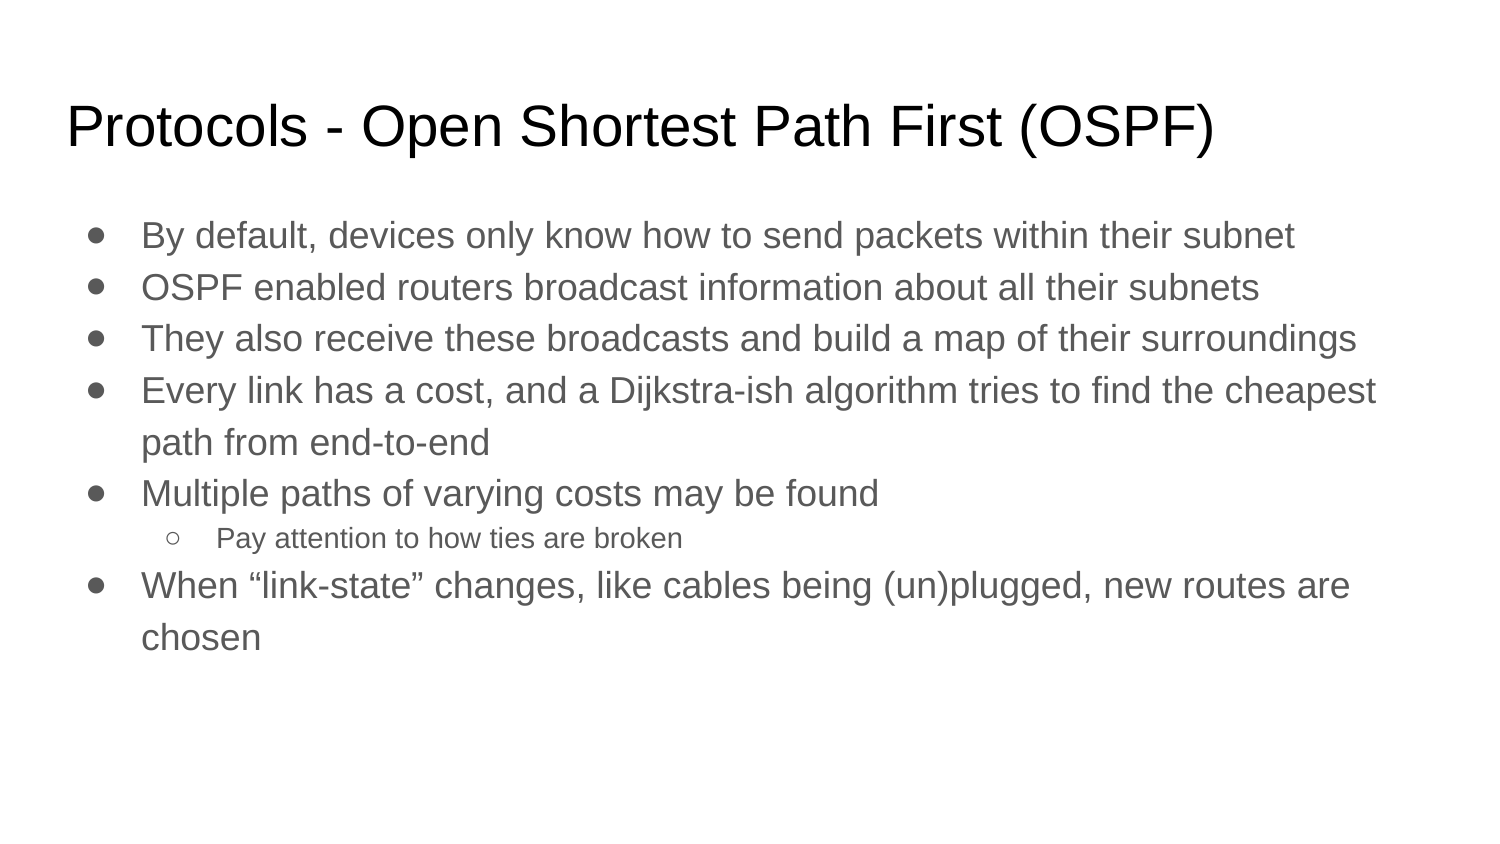

# Protocols - Open Shortest Path First (OSPF)
By default, devices only know how to send packets within their subnet
OSPF enabled routers broadcast information about all their subnets
They also receive these broadcasts and build a map of their surroundings
Every link has a cost, and a Dijkstra-ish algorithm tries to find the cheapest path from end-to-end
Multiple paths of varying costs may be found
Pay attention to how ties are broken
When “link-state” changes, like cables being (un)plugged, new routes are chosen